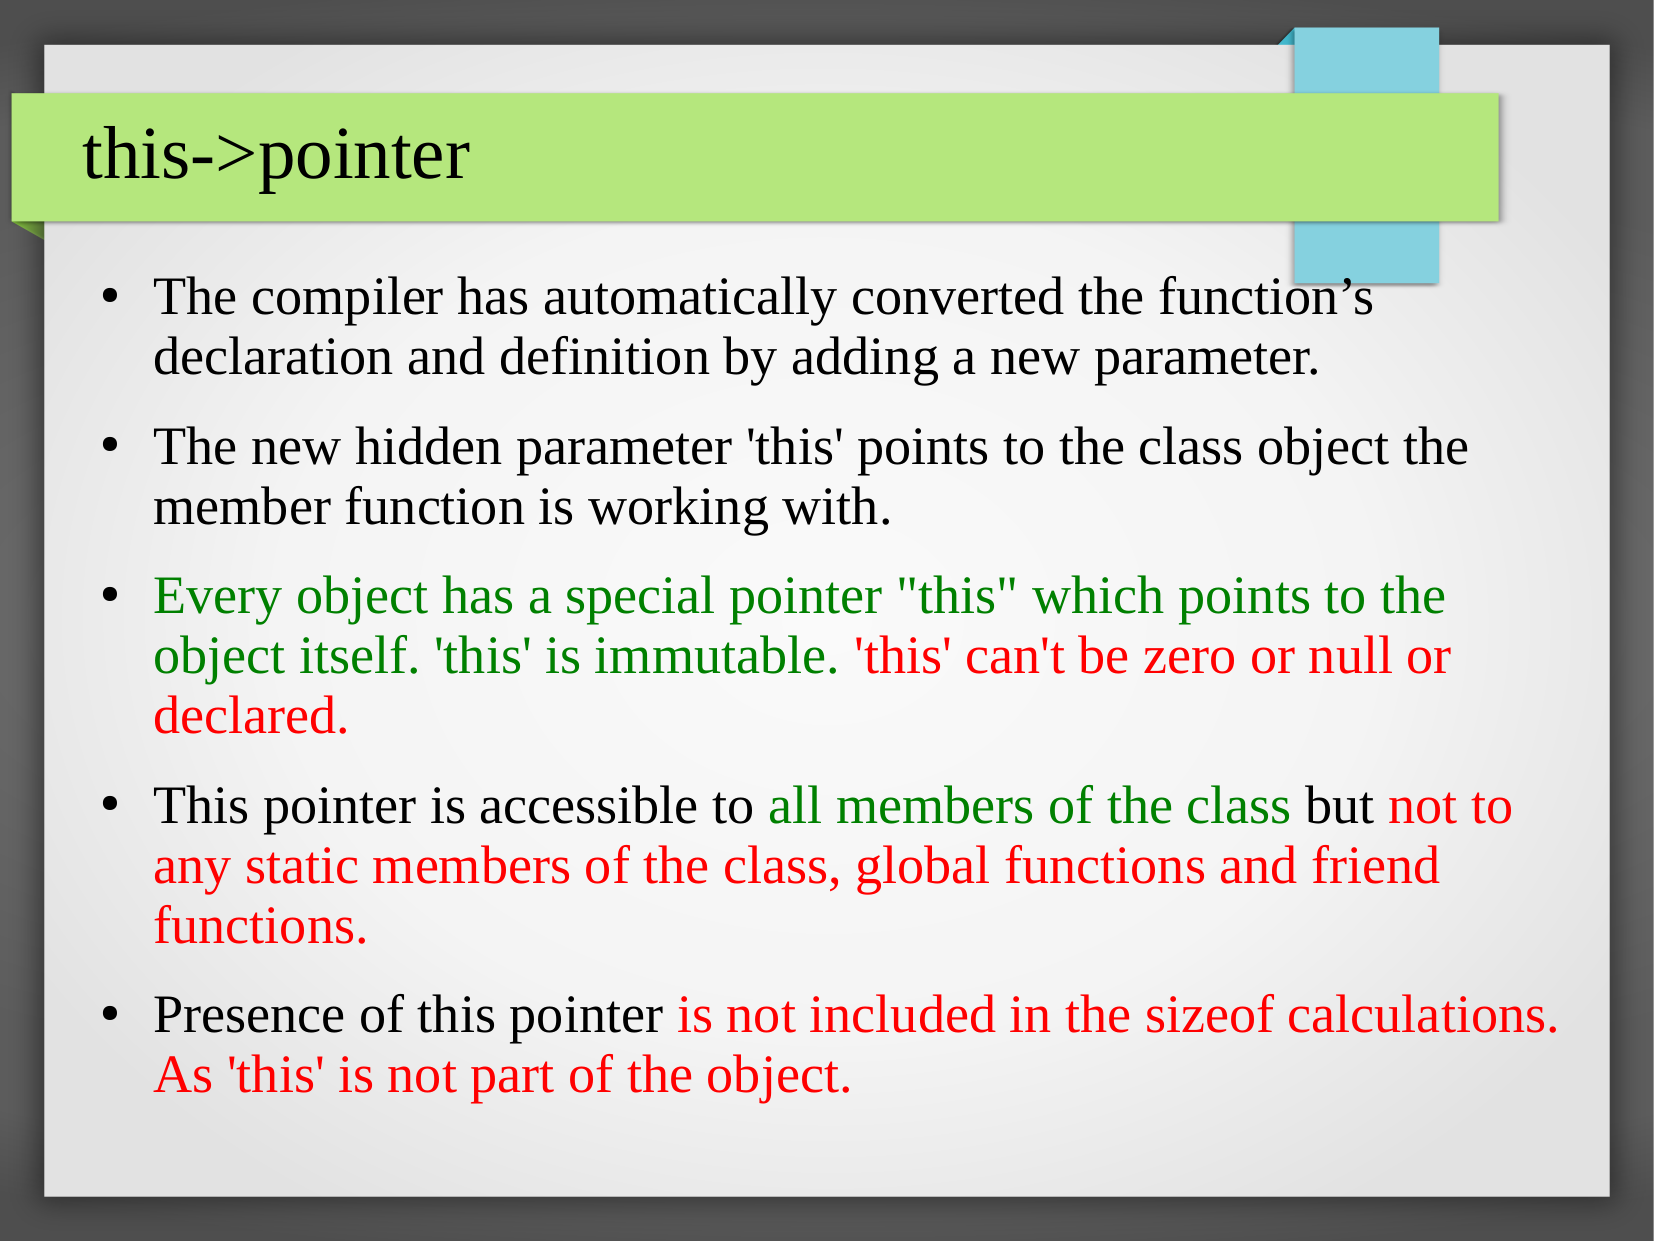

# this->pointer
The compiler has automatically converted the function’s declaration and definition by adding a new parameter.
The new hidden parameter 'this' points to the class object the member function is working with.
Every object has a special pointer "this" which points to the object itself. 'this' is immutable. 'this' can't be zero or null or declared.
This pointer is accessible to all members of the class but not to any static members of the class, global functions and friend functions.
Presence of this pointer is not included in the sizeof calculations. As 'this' is not part of the object.